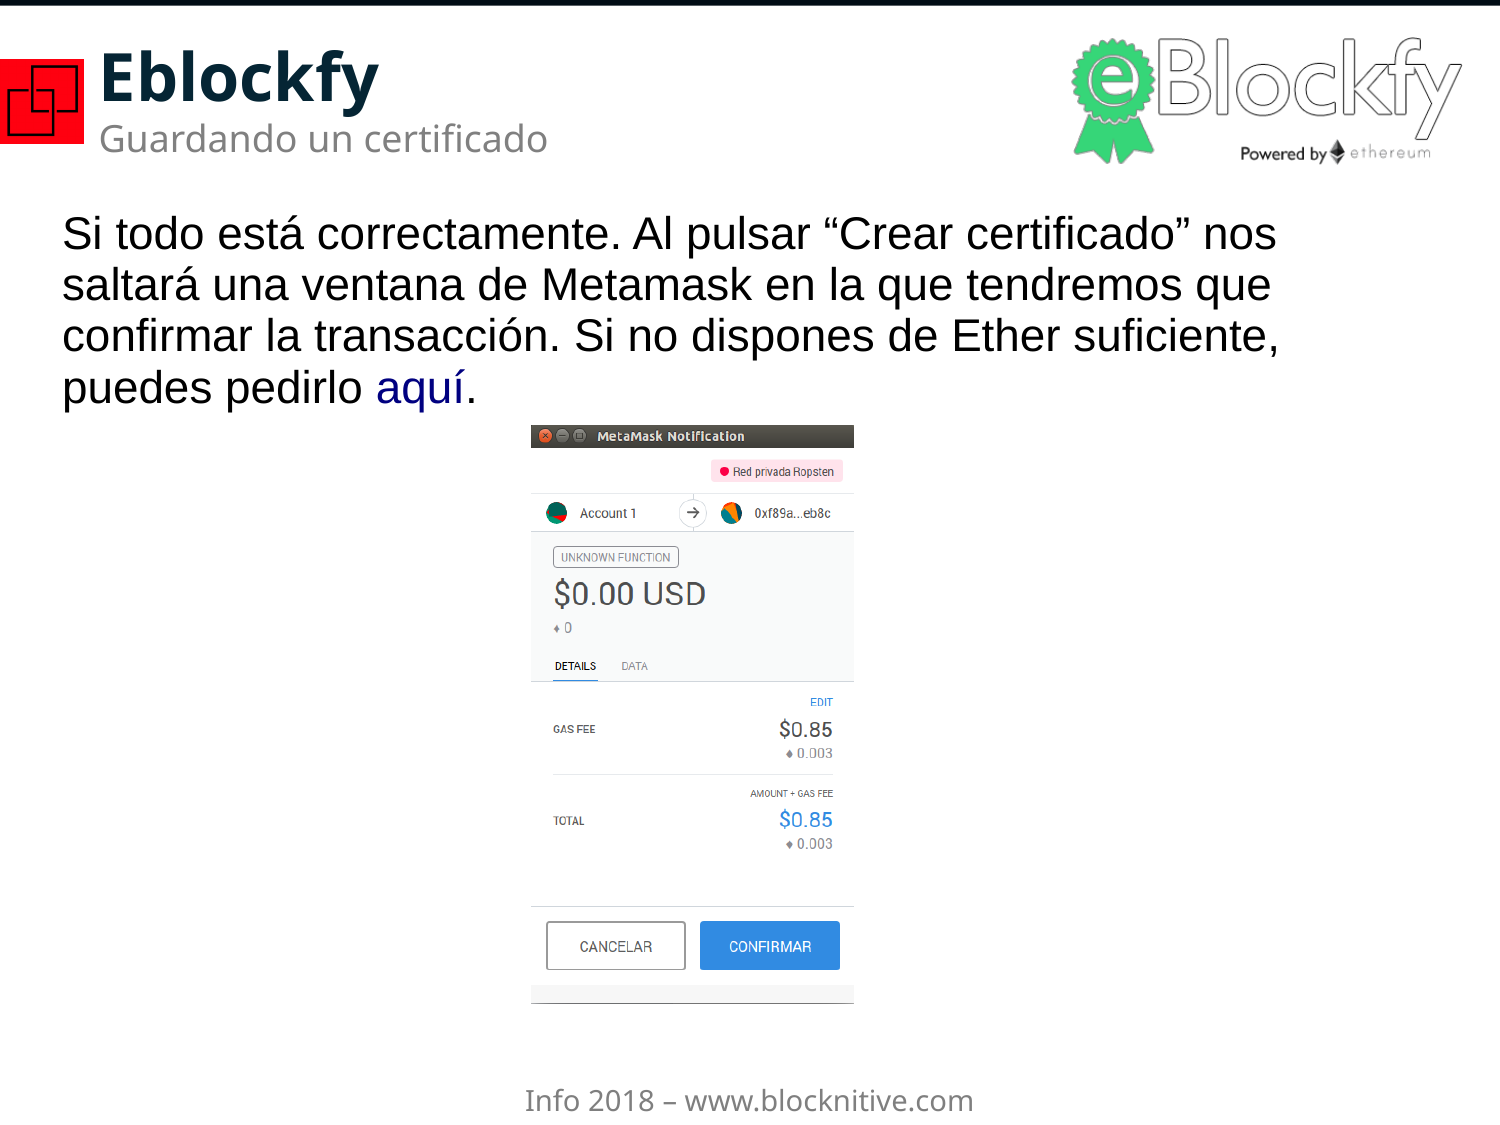

Eblockfy
Guardando un certificado
Si todo está correctamente. Al pulsar “Crear certificado” nos saltará una ventana de Metamask en la que tendremos que confirmar la transacción. Si no dispones de Ether suficiente, puedes pedirlo aquí.